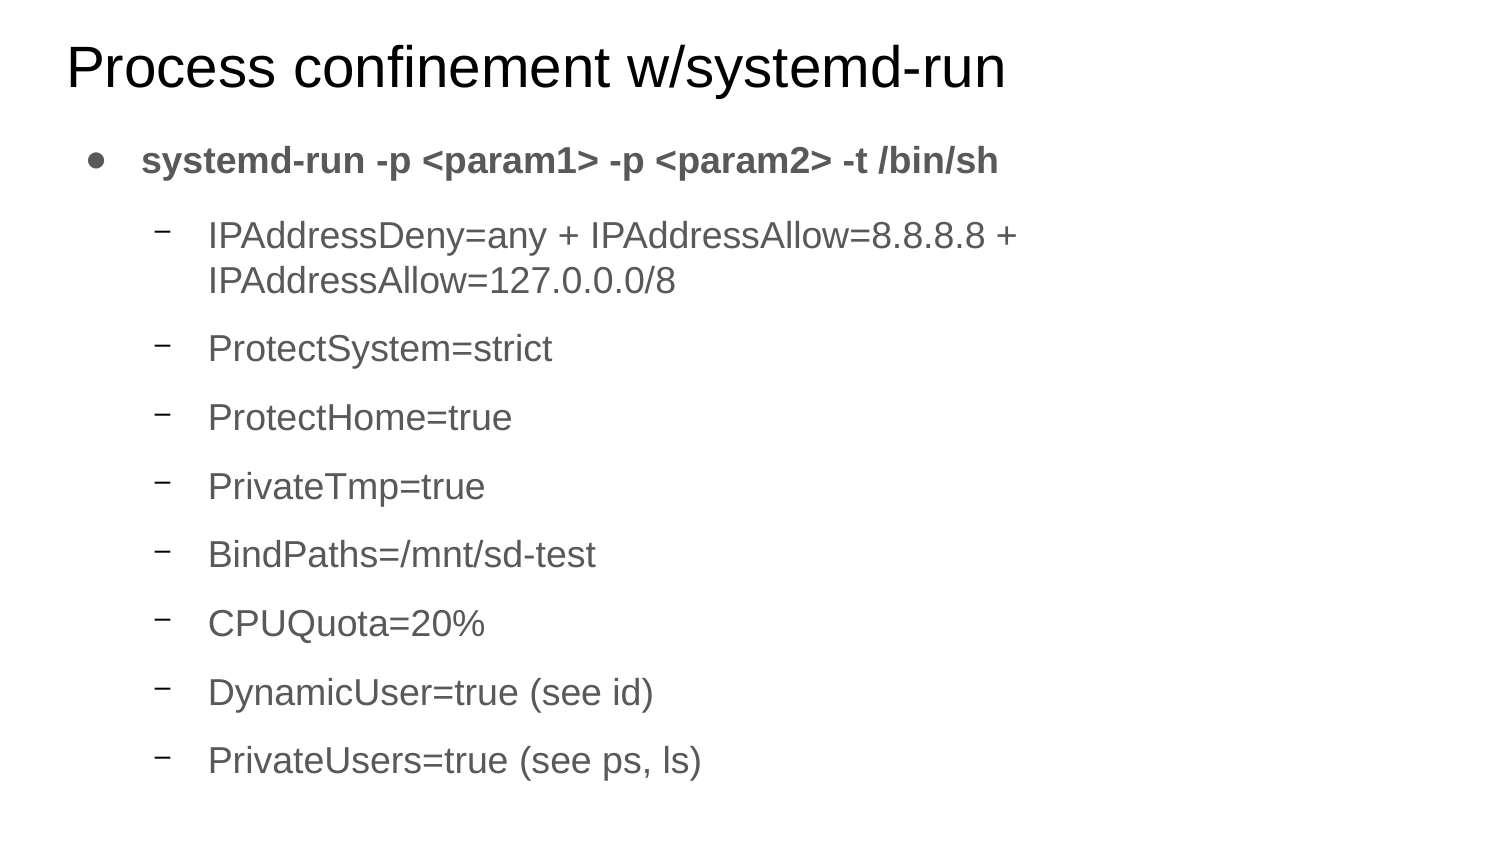

# Process confinement w/systemd-run
systemd-run -p <param1> -p <param2> -t /bin/sh
IPAddressDeny=any + IPAddressAllow=8.8.8.8 + IPAddressAllow=127.0.0.0/8
ProtectSystem=strict
ProtectHome=true
PrivateTmp=true
BindPaths=/mnt/sd-test
CPUQuota=20%
DynamicUser=true (see id)
PrivateUsers=true (see ps, ls)